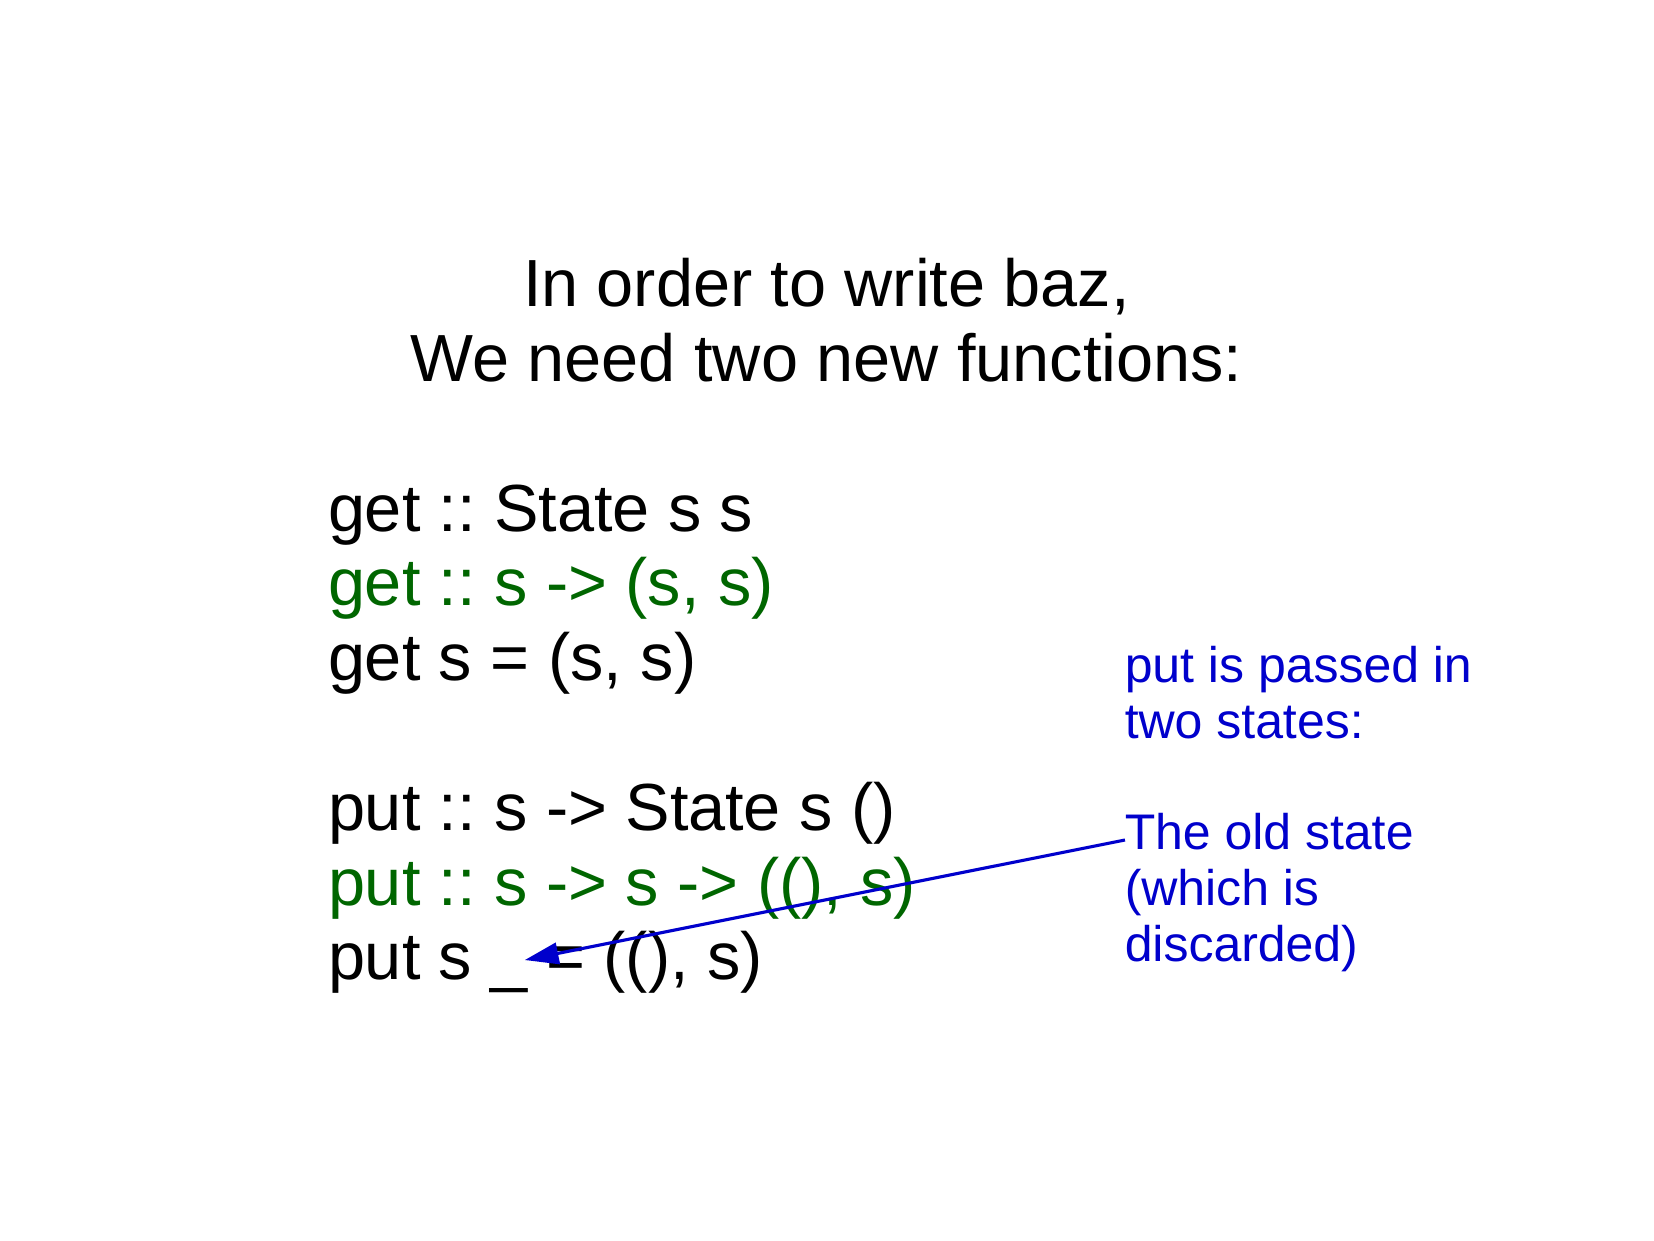

# In order to write baz,
We need two new functions:
get :: State s s
get :: s -> (s, s)
get s = (s, s)
put :: s -> State s ()
put :: s -> s -> ((), s)
put s _ = ((), s)
put is passed in
two states:
The old state
(which is
discarded)